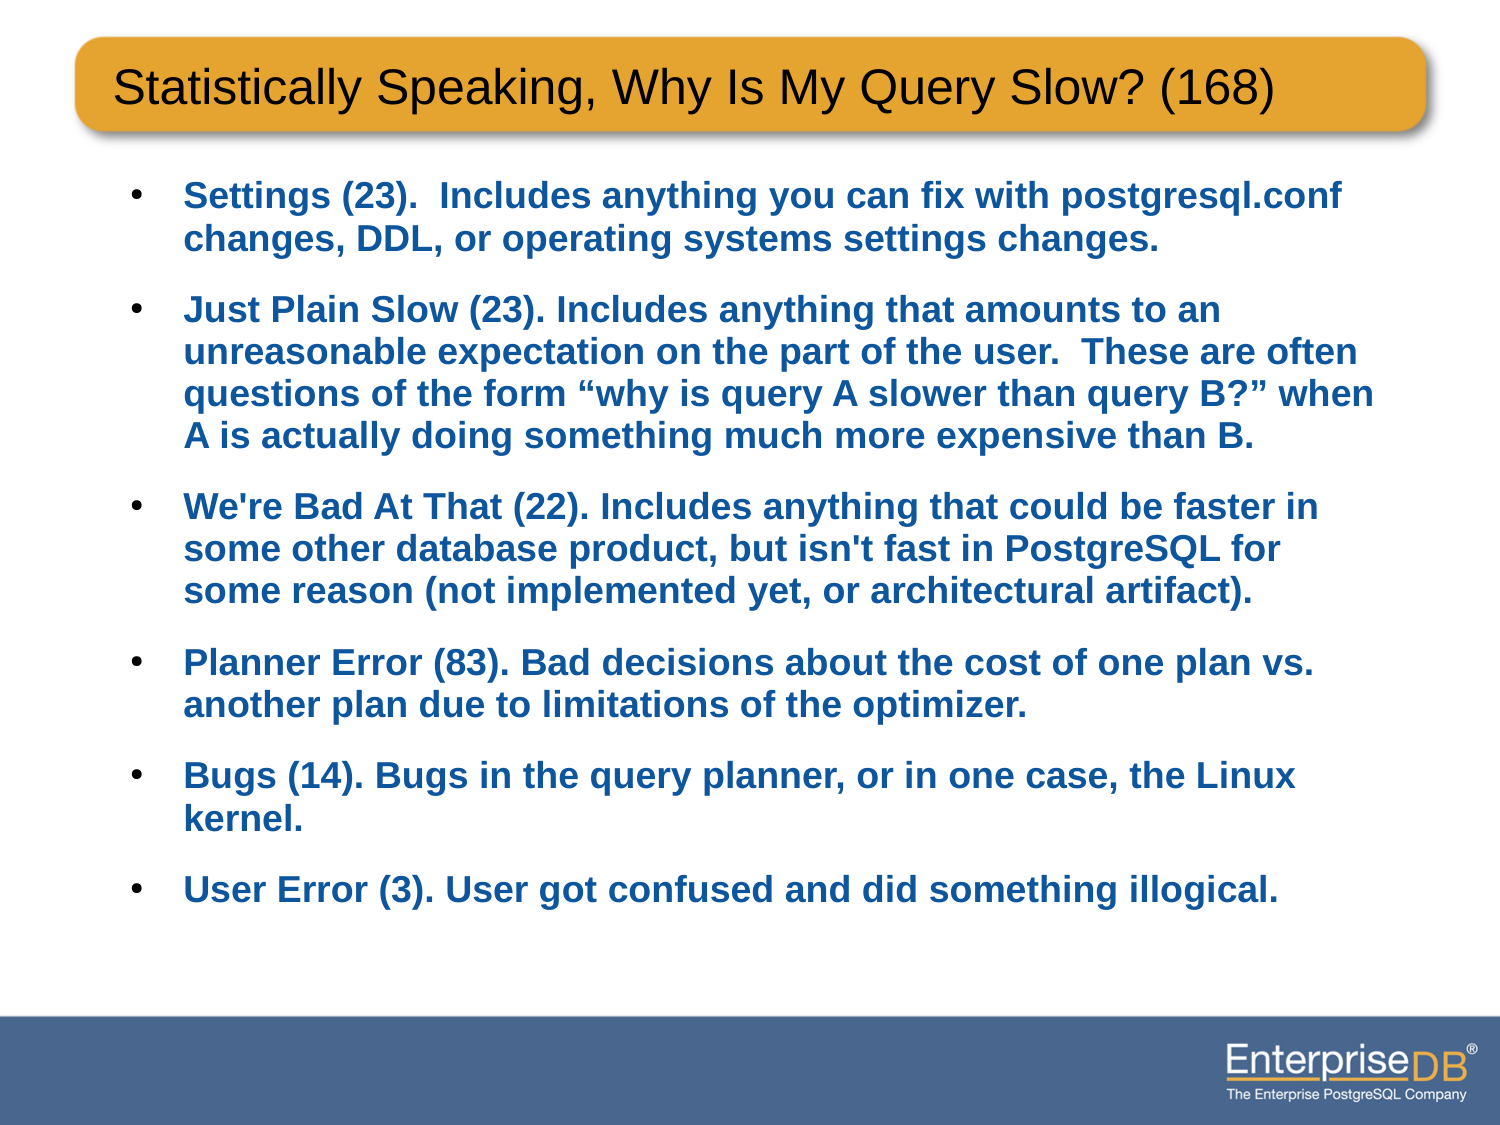

# Statistically Speaking, Why Is My Query Slow? (168)
Settings (23). Includes anything you can fix with postgresql.conf changes, DDL, or operating systems settings changes.
Just Plain Slow (23). Includes anything that amounts to an unreasonable expectation on the part of the user. These are often questions of the form “why is query A slower than query B?” when A is actually doing something much more expensive than B.
We're Bad At That (22). Includes anything that could be faster in some other database product, but isn't fast in PostgreSQL for some reason (not implemented yet, or architectural artifact).
Planner Error (83). Bad decisions about the cost of one plan vs. another plan due to limitations of the optimizer.
Bugs (14). Bugs in the query planner, or in one case, the Linux kernel.
User Error (3). User got confused and did something illogical.